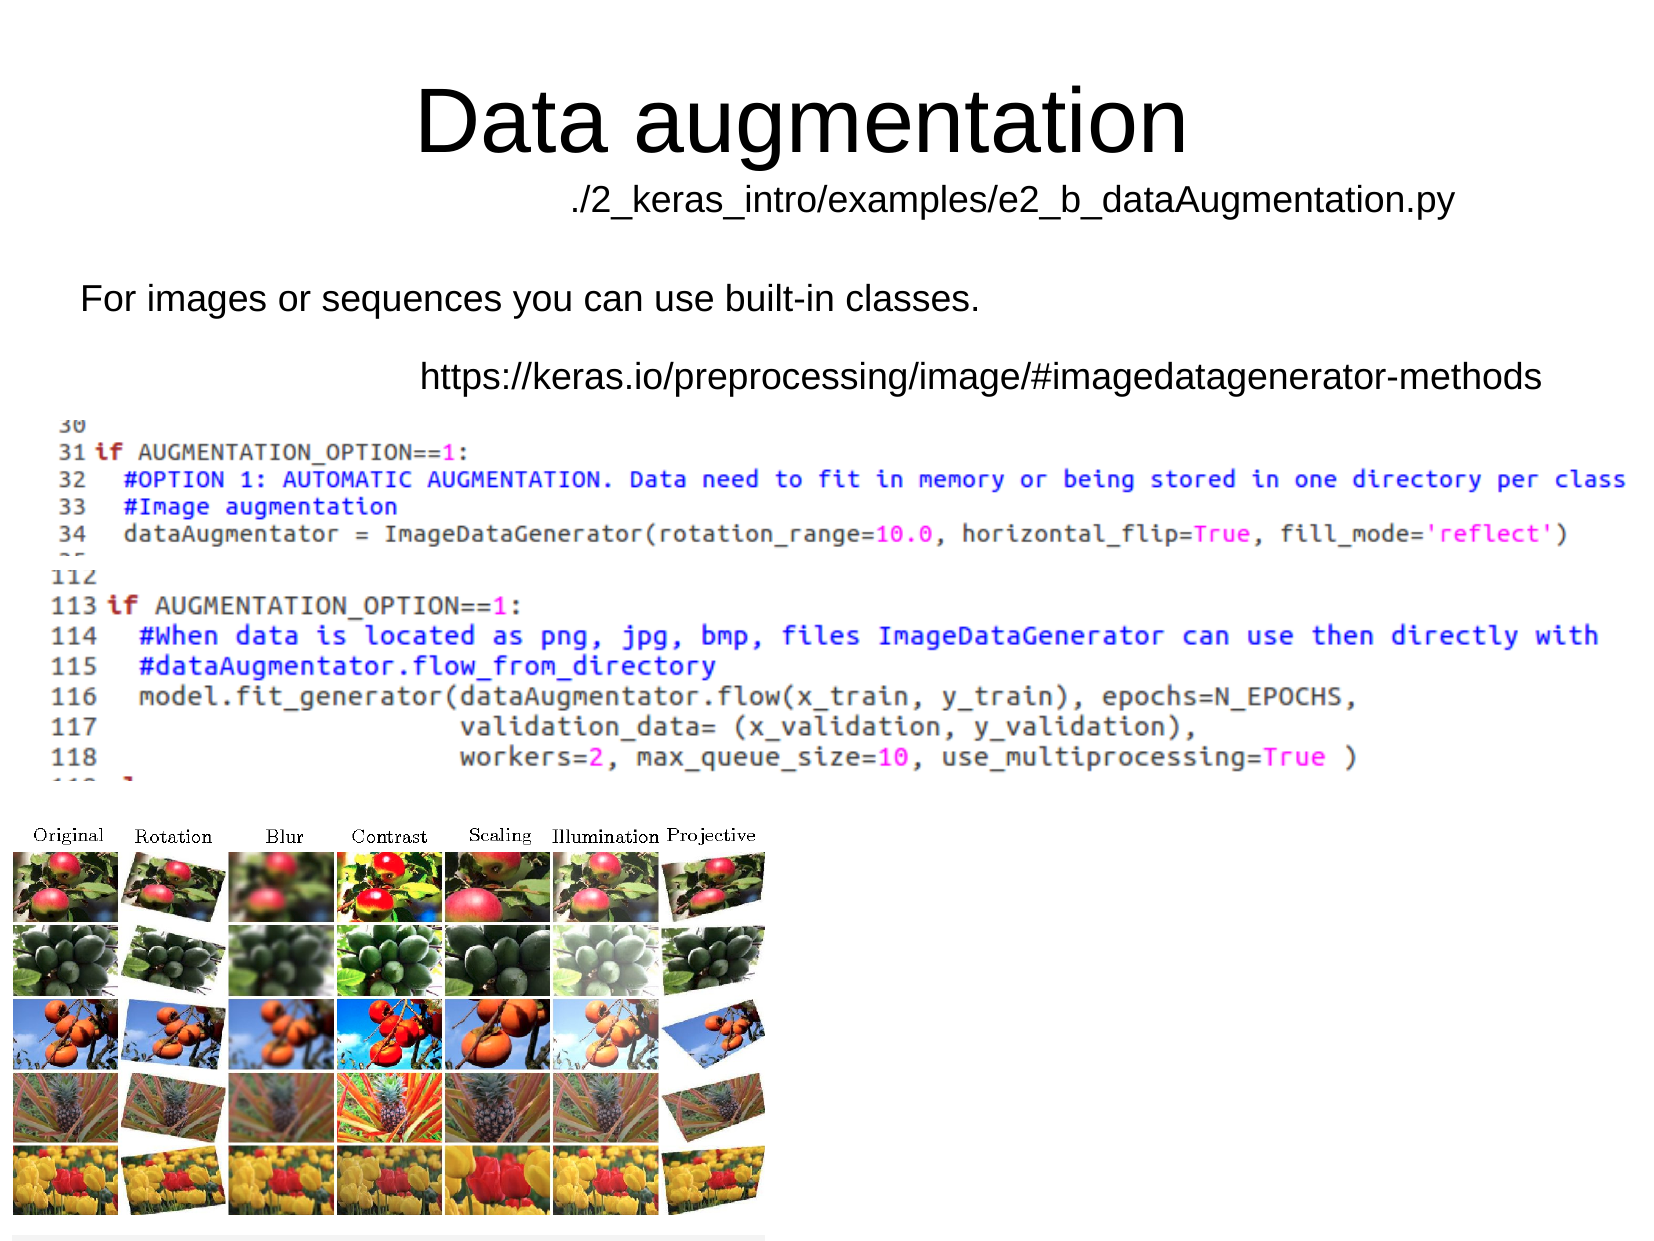

# Data augmentation
./2_keras_intro/examples/e2_b_dataAugmentation.py
For images or sequences you can use built-in classes.
https://keras.io/preprocessing/image/#imagedatagenerator-methods